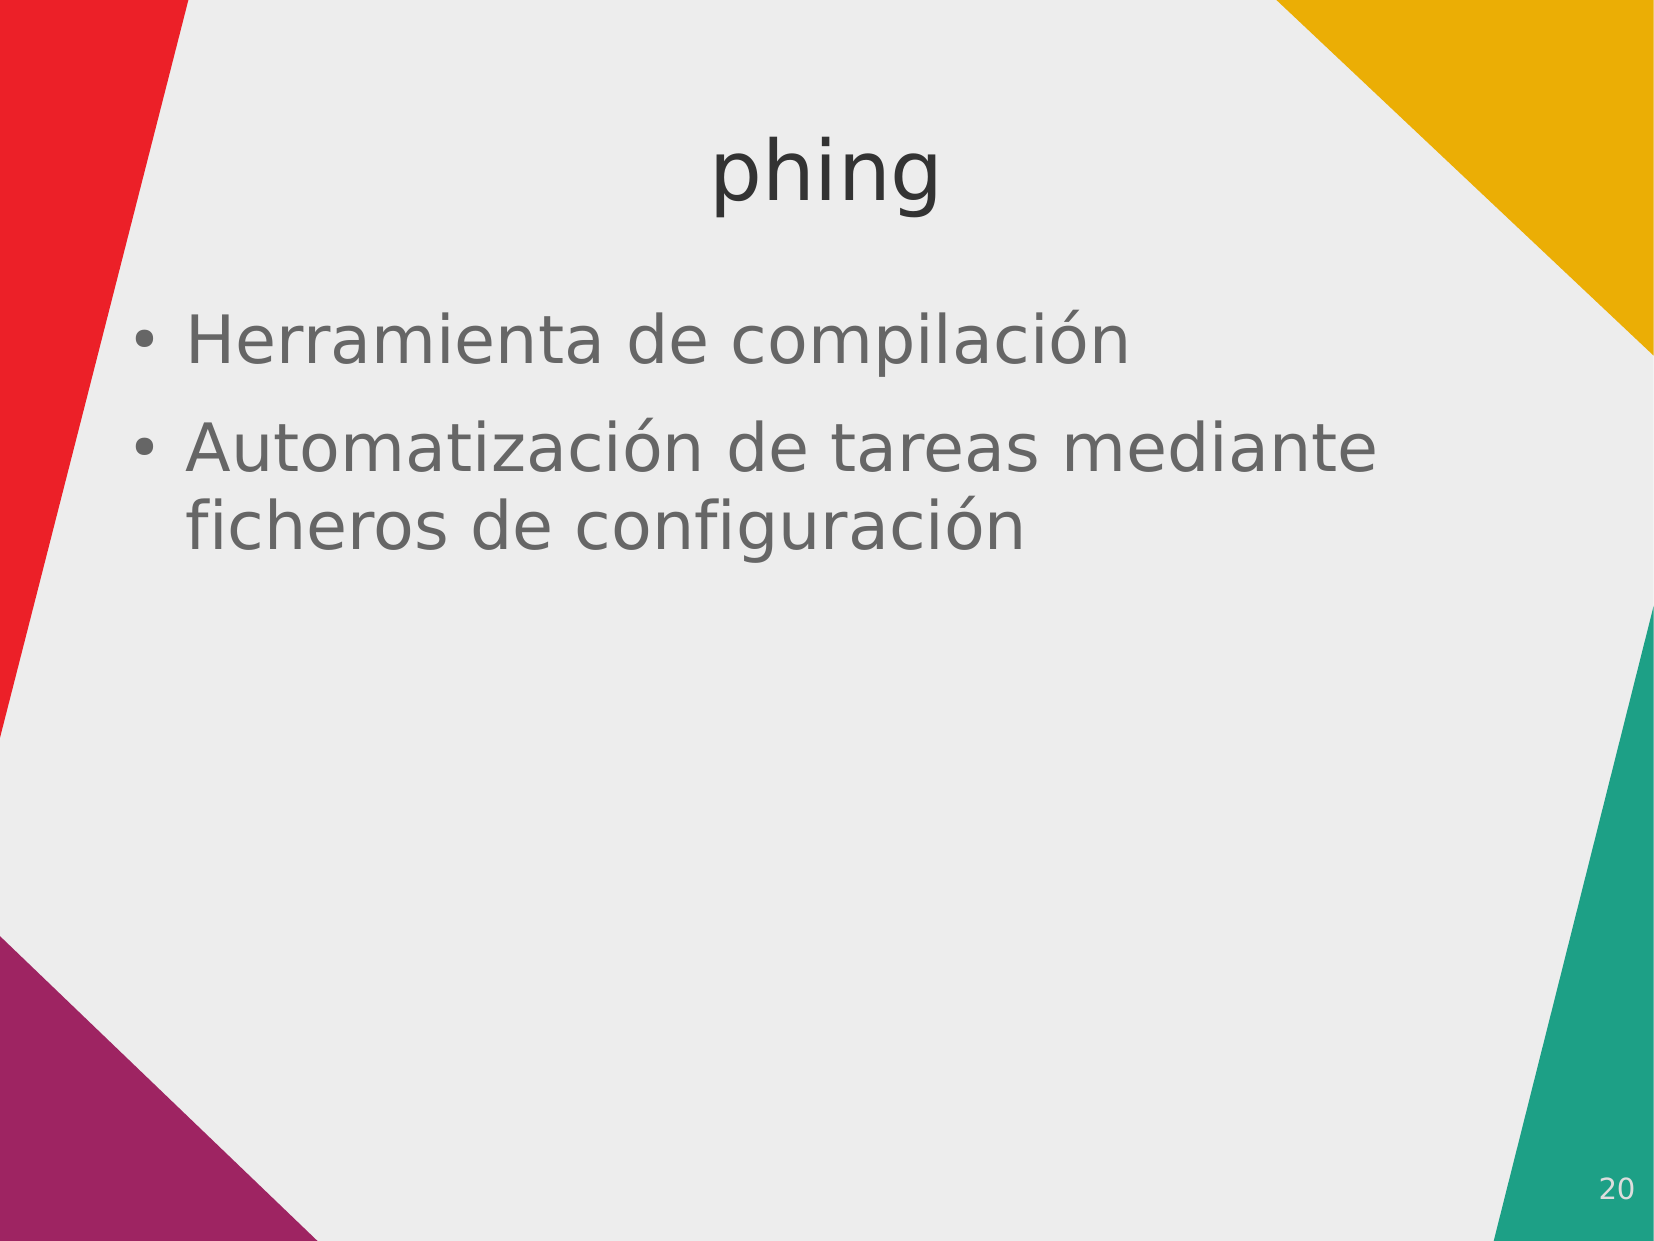

# phing
Herramienta de compilación
Automatización de tareas mediante ficheros de configuración
20